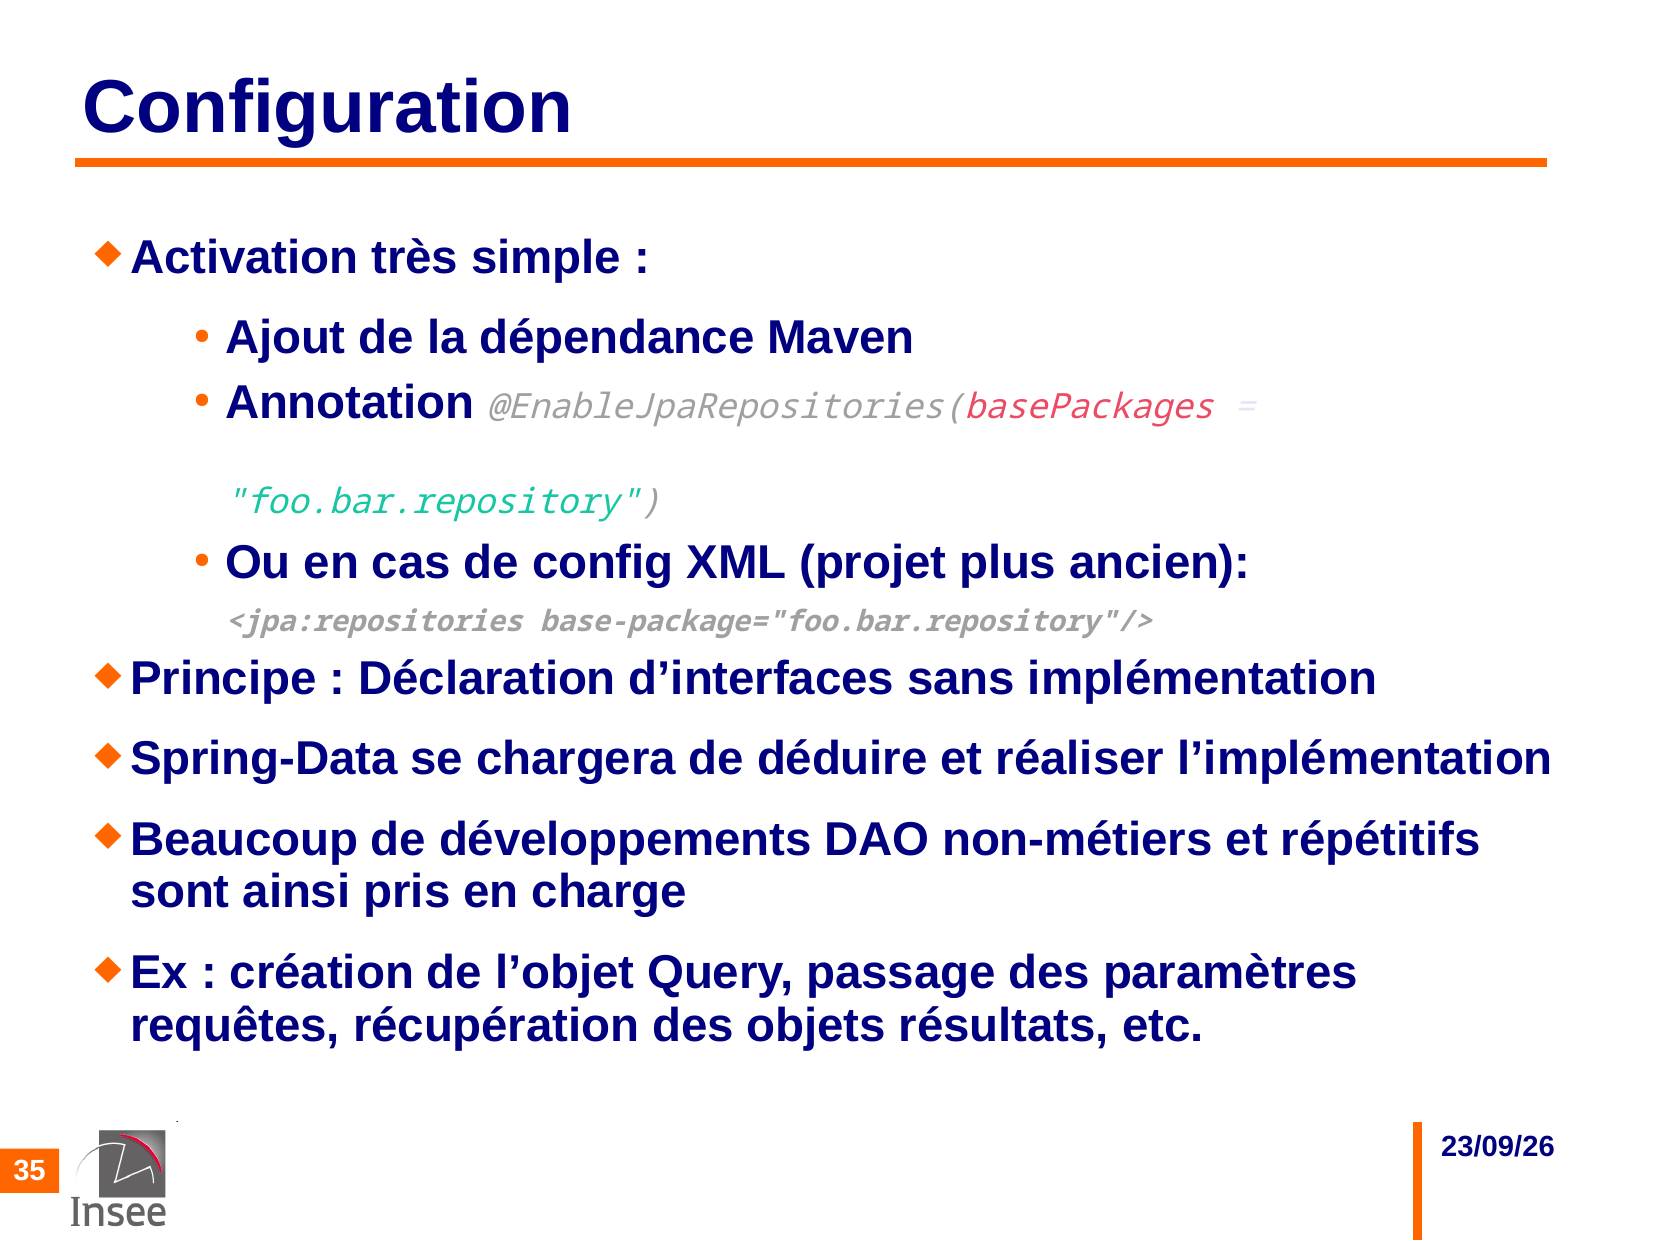

# Configuration
Activation très simple :
Ajout de la dépendance Maven
Annotation @EnableJpaRepositories(basePackages = 			 "foo.bar.repository")
Ou en cas de config XML (projet plus ancien):
<jpa:repositories base-package="foo.bar.repository"/>
Principe : Déclaration d’interfaces sans implémentation
Spring-Data se chargera de déduire et réaliser l’implémentation
Beaucoup de développements DAO non-métiers et répétitifs sont ainsi pris en charge
Ex : création de l’objet Query, passage des paramètres requêtes, récupération des objets résultats, etc.
35